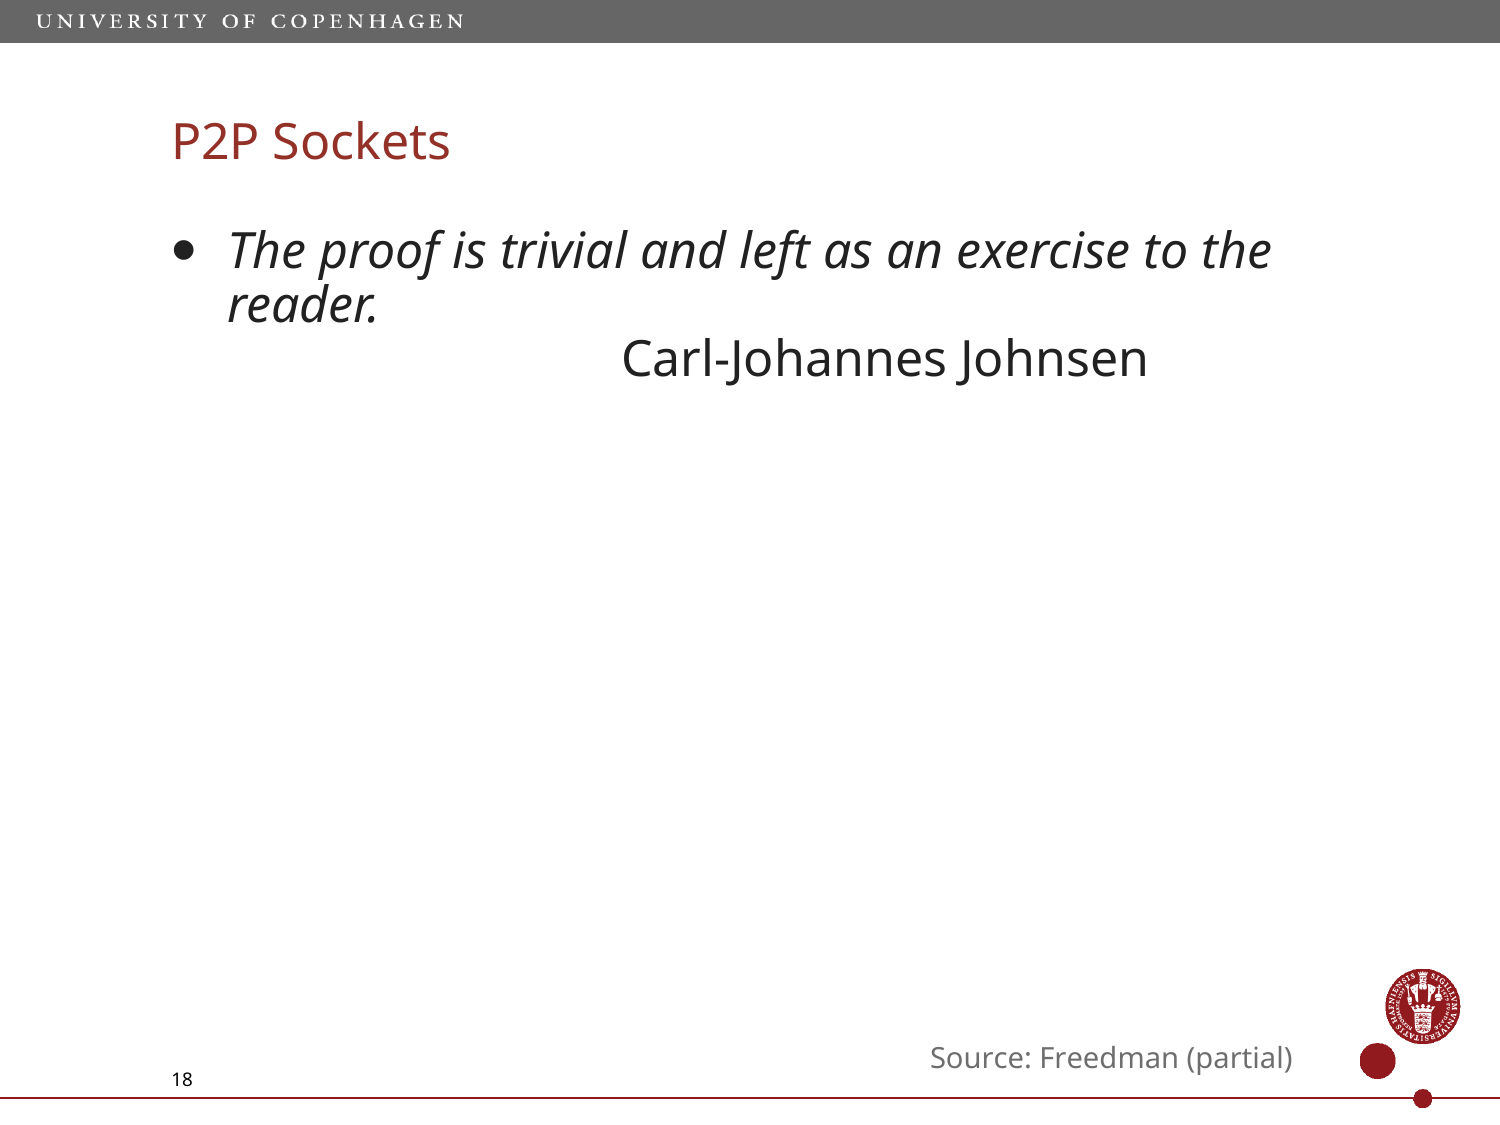

# P2P Sockets
The proof is trivial and left as an exercise to the reader.
			Carl-Johannes Johnsen
Source: Freedman (partial)